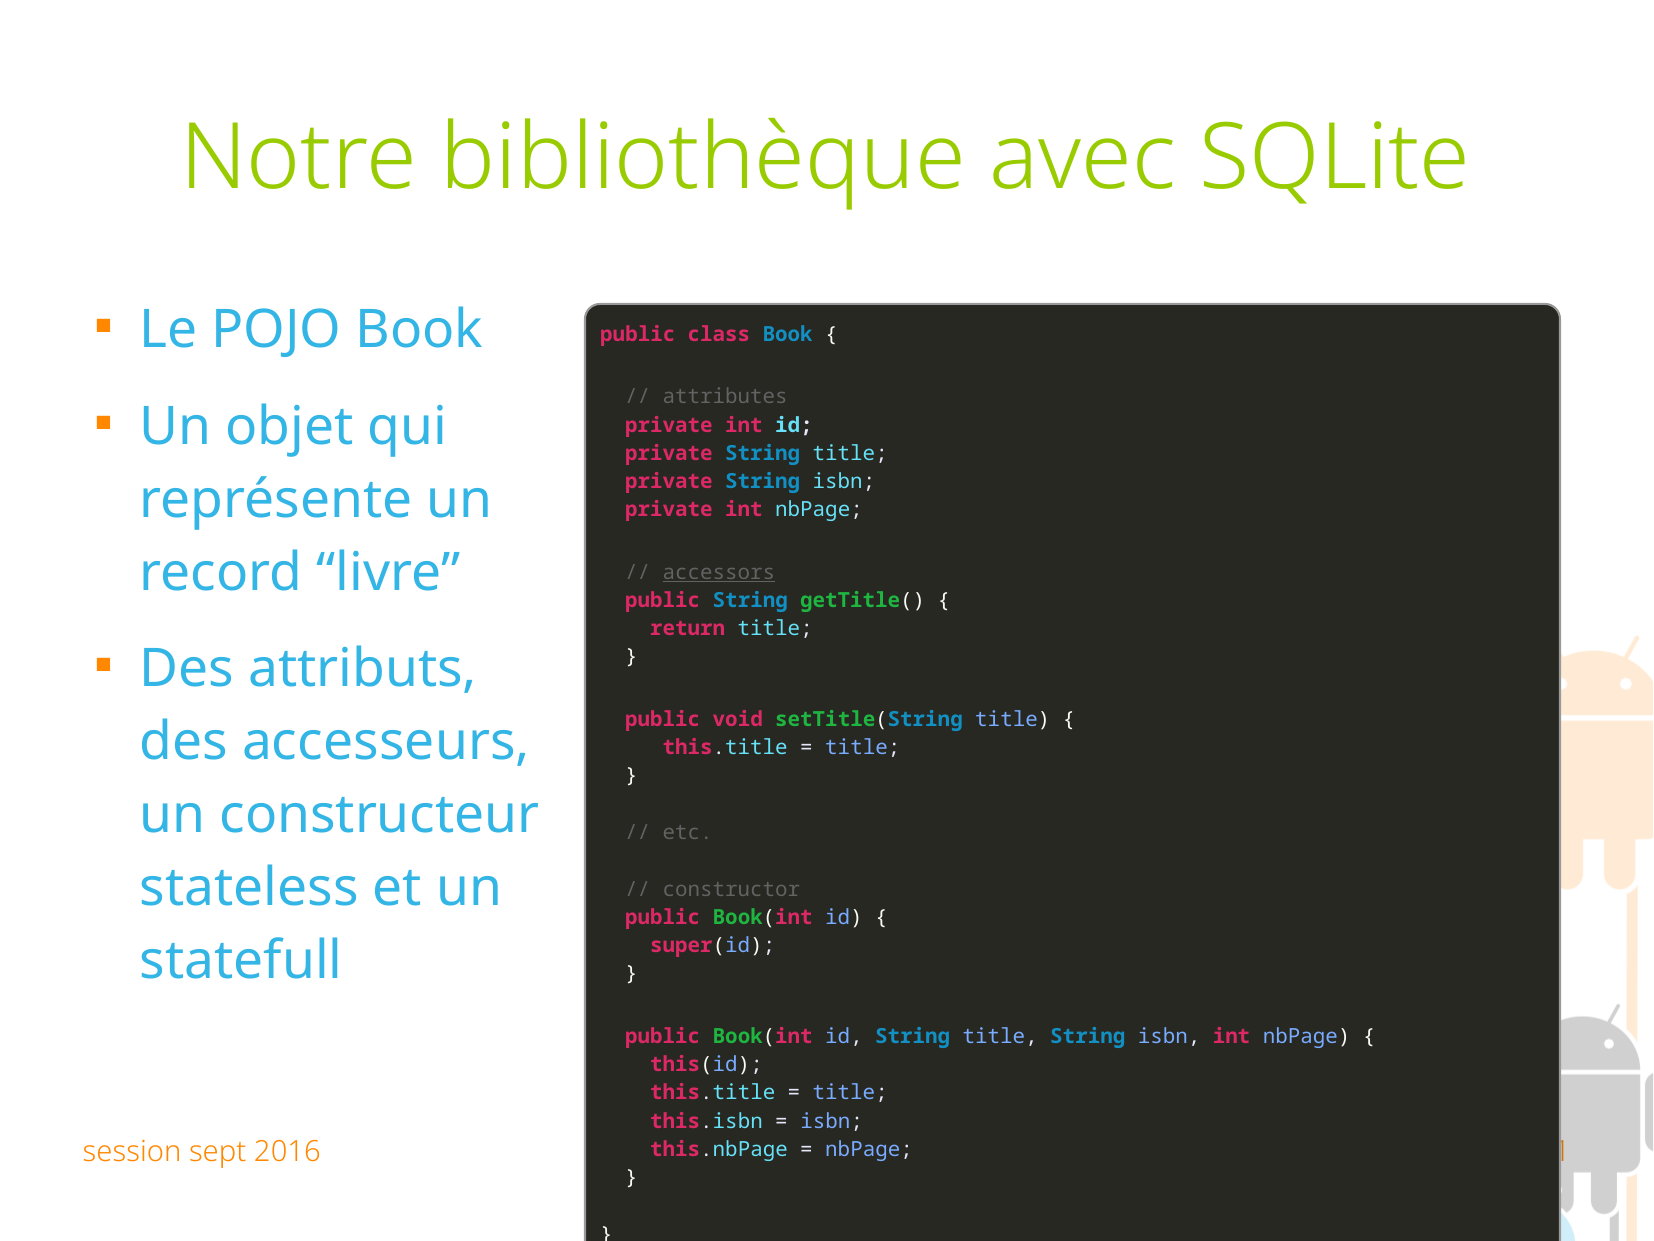

# Notre bibliothèque avec SQLite
Le POJO Book
Un objet qui représente un record “livre”
Des attributs, des accesseurs, un constructeur stateless et un statefull
public class Book {
 // attributes
 private int id;
 private String title;
 private String isbn;
 private int nbPage;
 // accessors
 public String getTitle() {
 return title;
 }
 public void setTitle(String title) {
 this.title = title;
 }
 // etc.
 // constructor
 public Book(int id) {
 super(id);
 }
 public Book(int id, String title, String isbn, int nbPage) {
 this(id);
 this.title = title;
 this.isbn = isbn;
 this.nbPage = nbPage;
 }
}
session sept 2016
Yann Caron (c) 2014
41